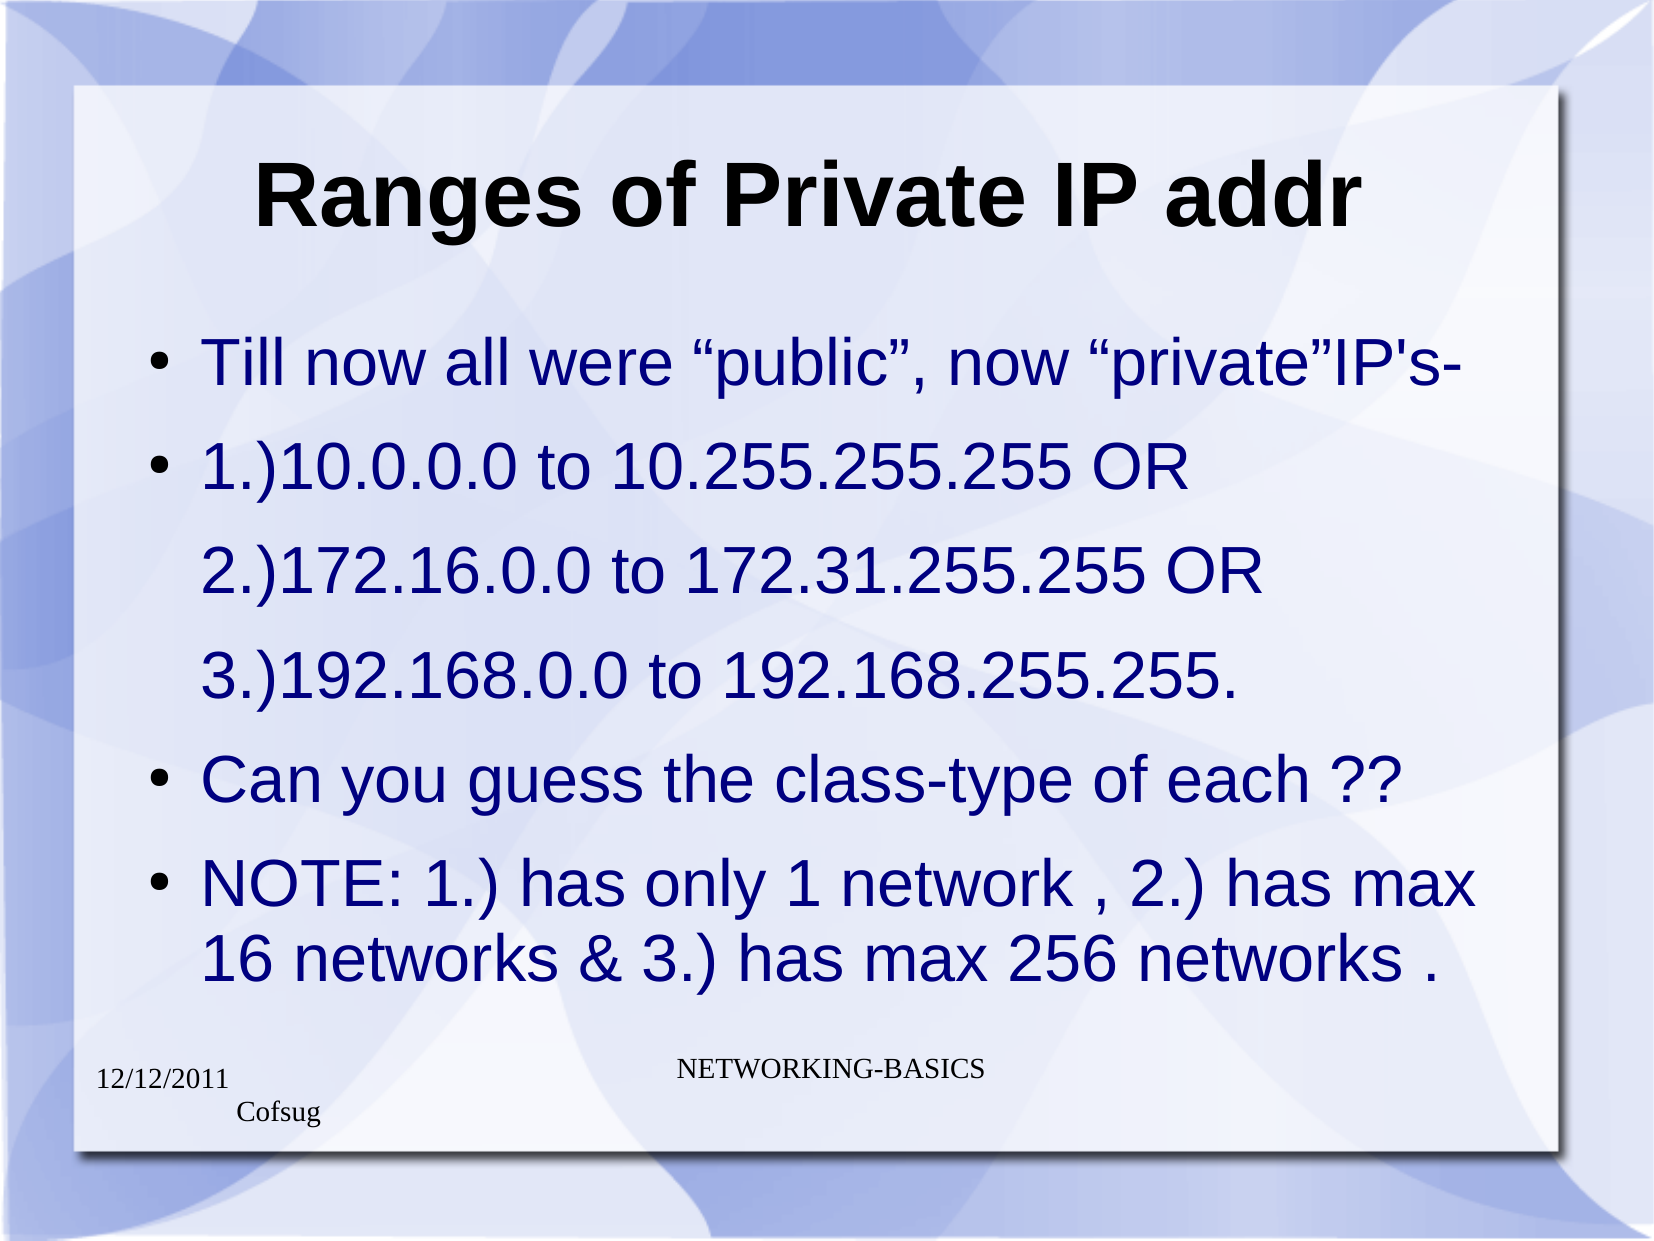

# Ranges of Private IP addr
Till now all were “public”, now “private”IP's-
1.)10.0.0.0 to 10.255.255.255 OR
2.)172.16.0.0 to 172.31.255.255 OR
3.)192.168.0.0 to 192.168.255.255.
Can you guess the class-type of each ??
NOTE: 1.) has only 1 network , 2.) has max 16 networks & 3.) has max 256 networks .